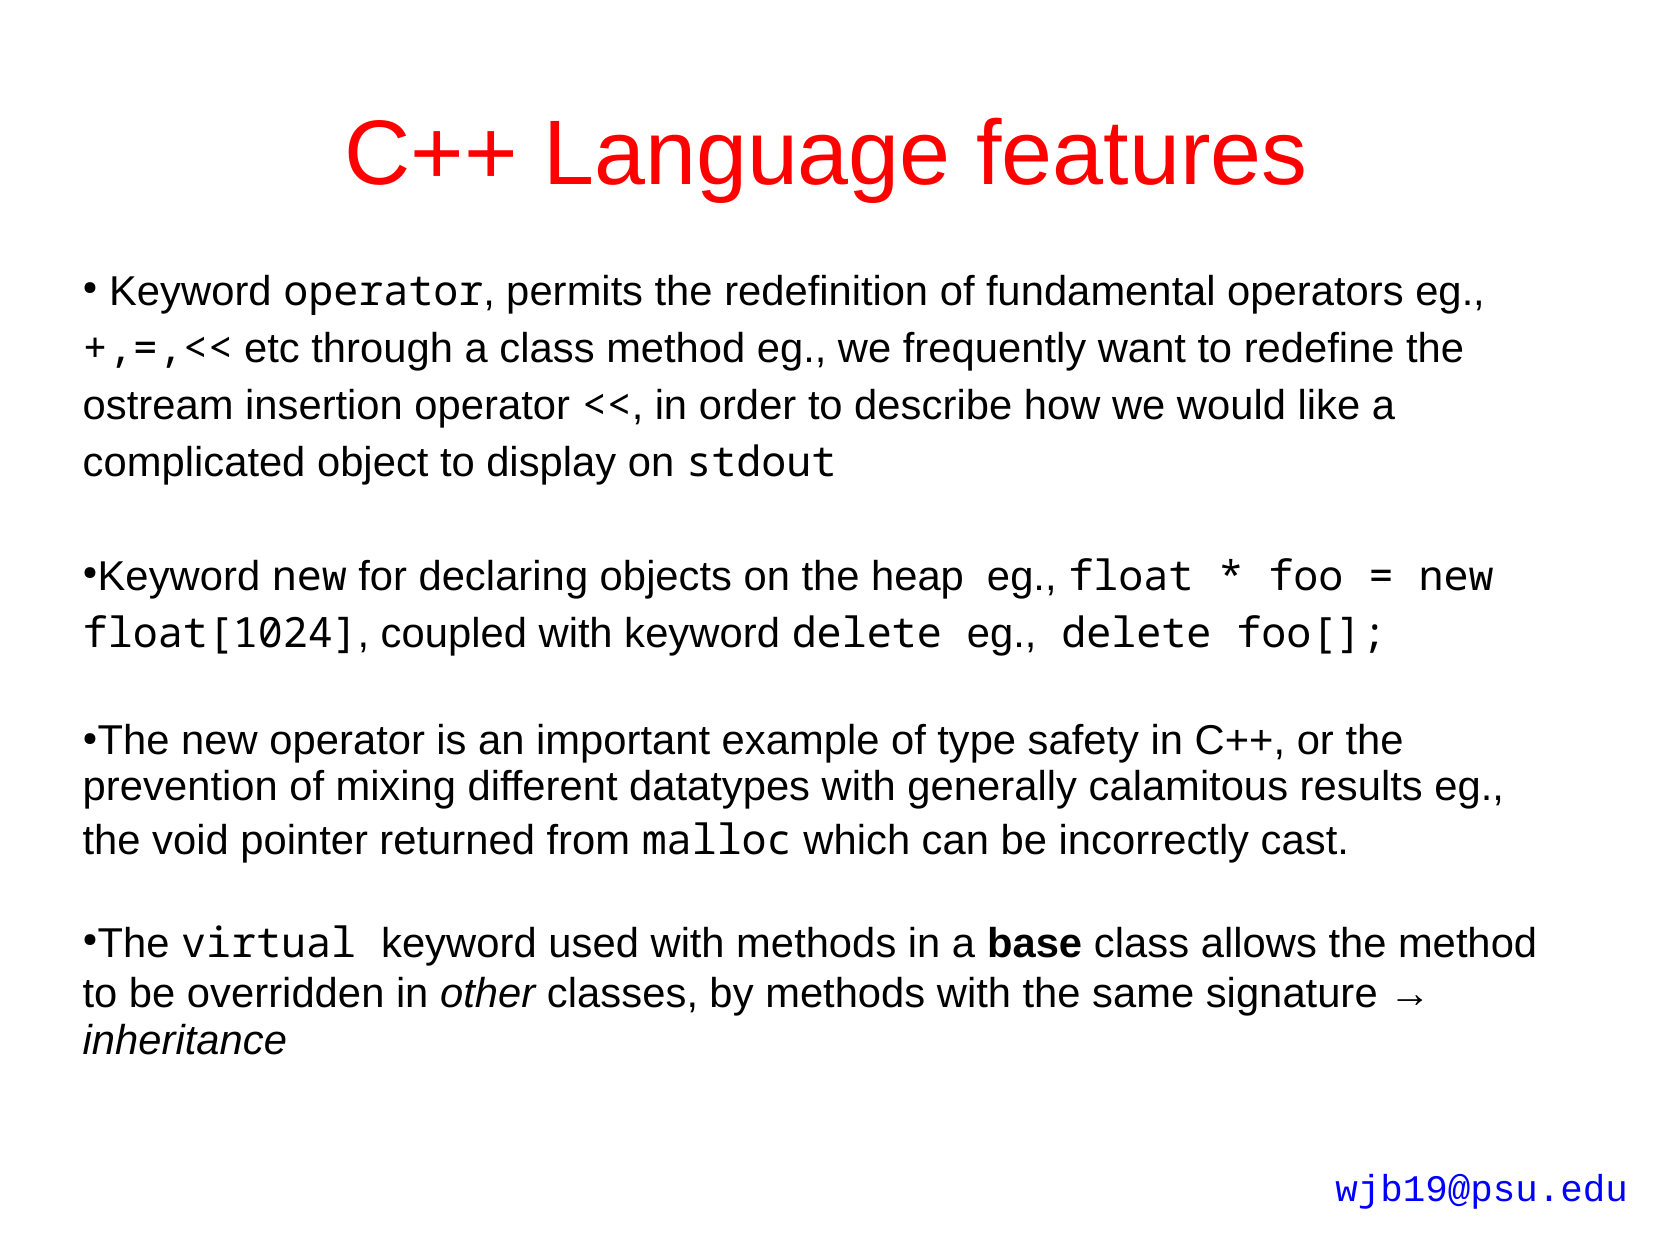

# C++ Language features
 Keyword operator, permits the redefinition of fundamental operators eg., +,=,<< etc through a class method eg., we frequently want to redefine the ostream insertion operator <<, in order to describe how we would like a complicated object to display on stdout
Keyword new for declaring objects on the heap eg., float * foo = new float[1024], coupled with keyword delete eg., delete foo[];
The new operator is an important example of type safety in C++, or the prevention of mixing different datatypes with generally calamitous results eg., the void pointer returned from malloc which can be incorrectly cast.
The virtual keyword used with methods in a base class allows the method to be overridden in other classes, by methods with the same signature → inheritance
wjb19@psu.edu